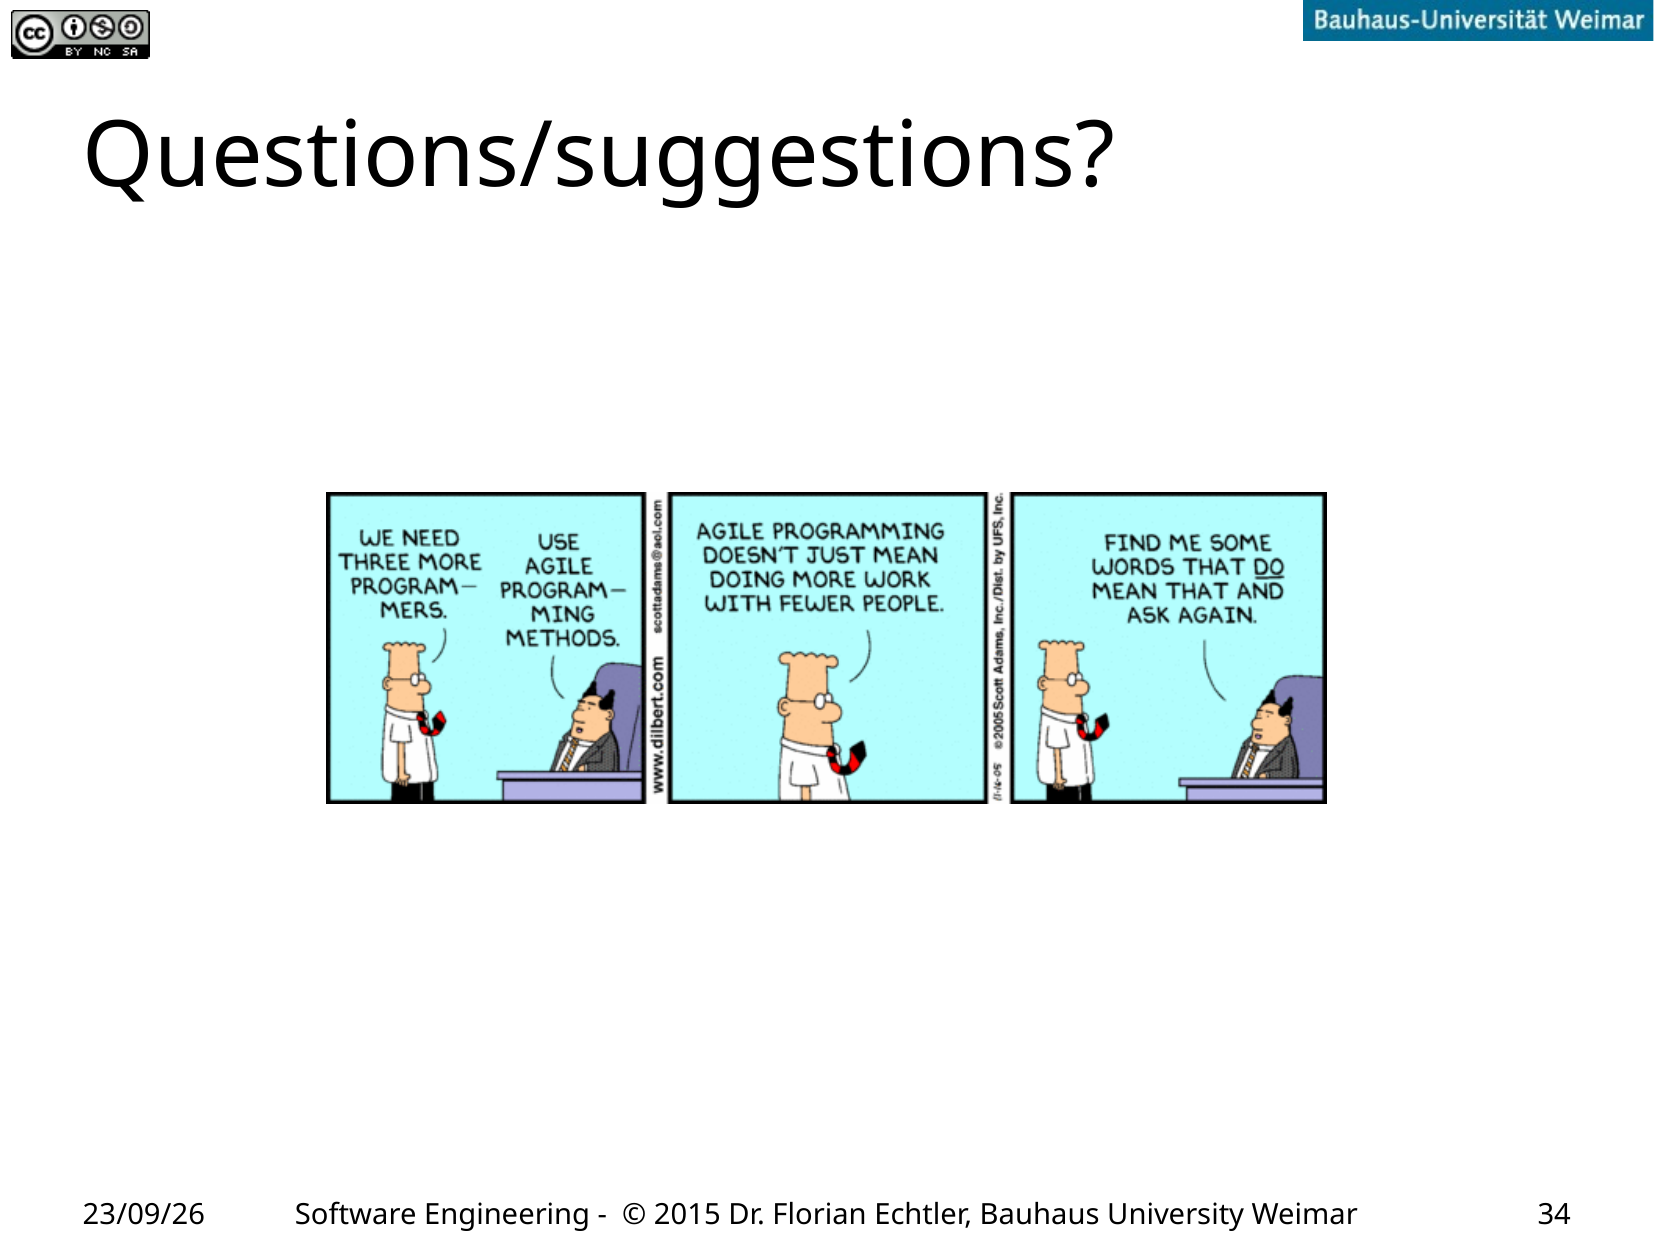

# Questions/suggestions?
Software Engineering - © 2015 Dr. Florian Echtler, Bauhaus University Weimar
34